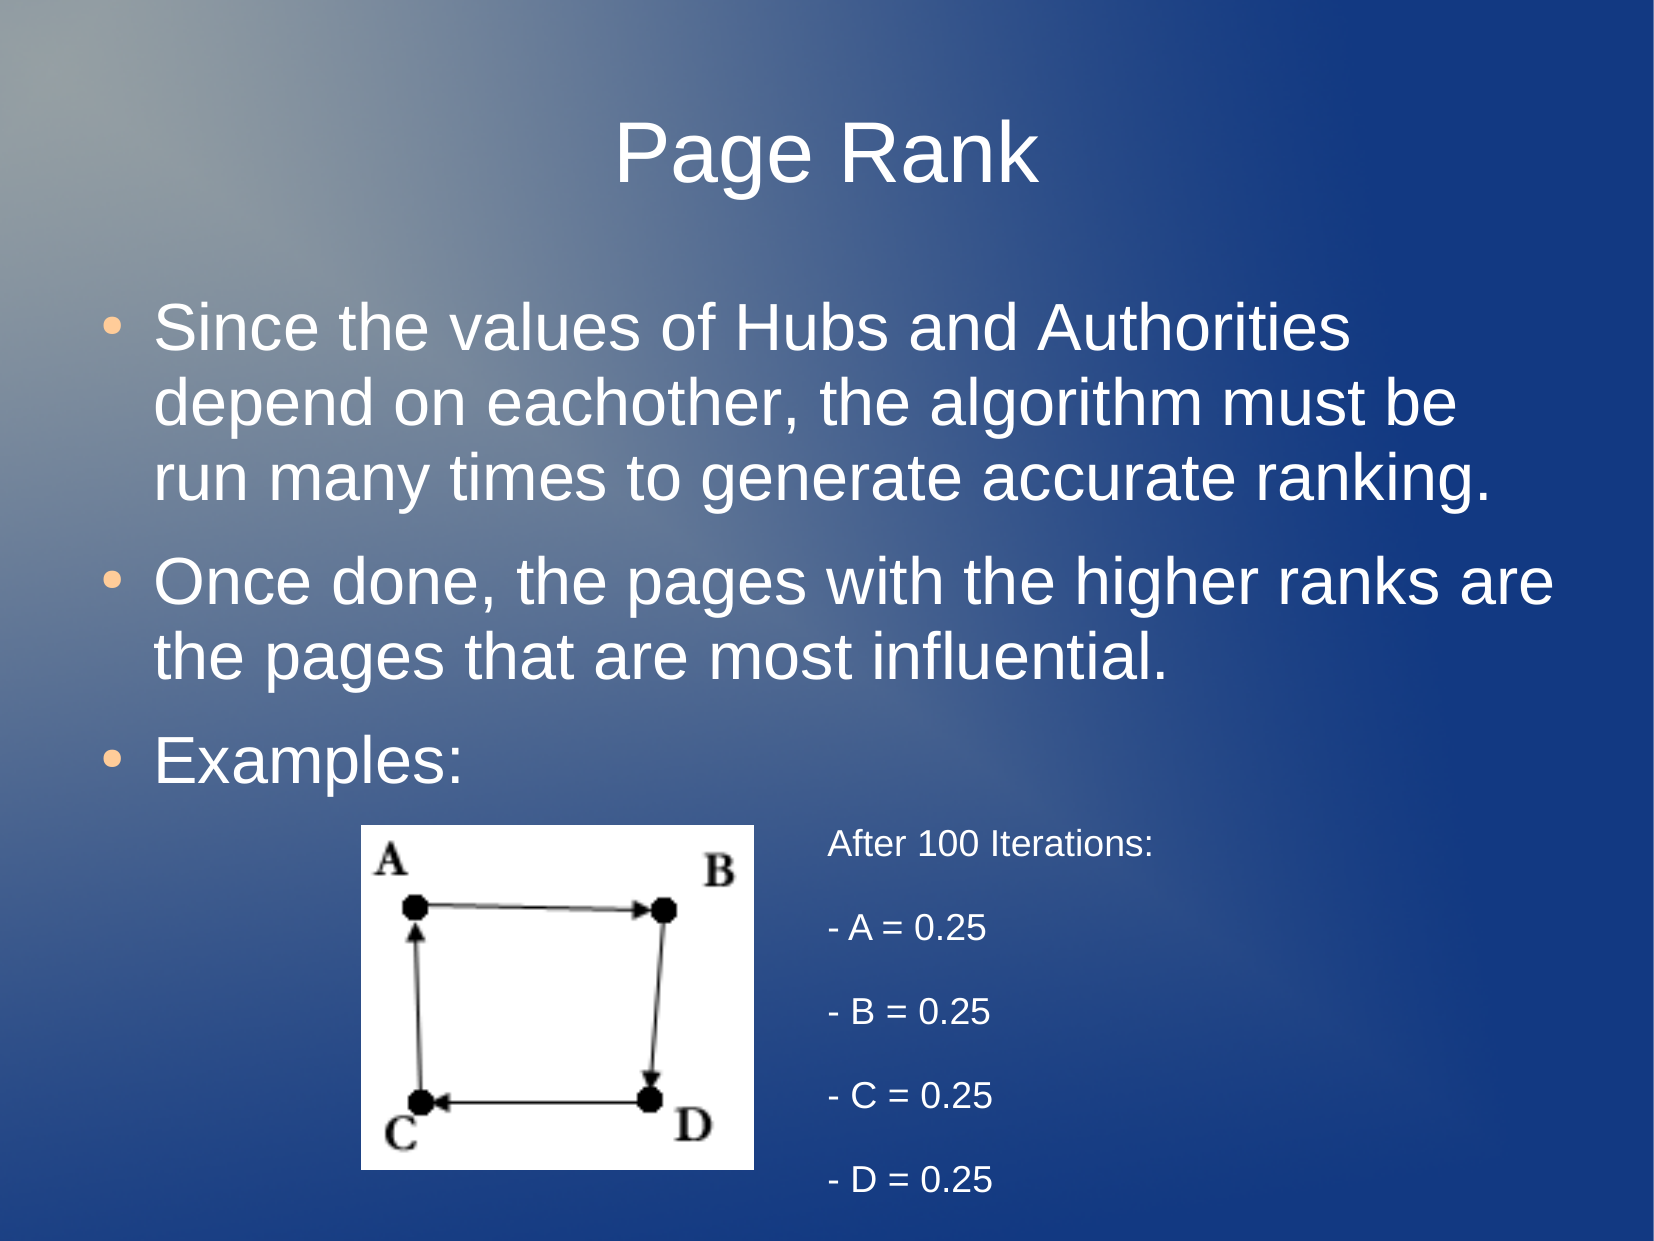

# Page Rank
Since the values of Hubs and Authorities depend on eachother, the algorithm must be run many times to generate accurate ranking.
Once done, the pages with the higher ranks are the pages that are most influential.
Examples:
After 100 Iterations:
- A = 0.25
- B = 0.25
- C = 0.25
- D = 0.25